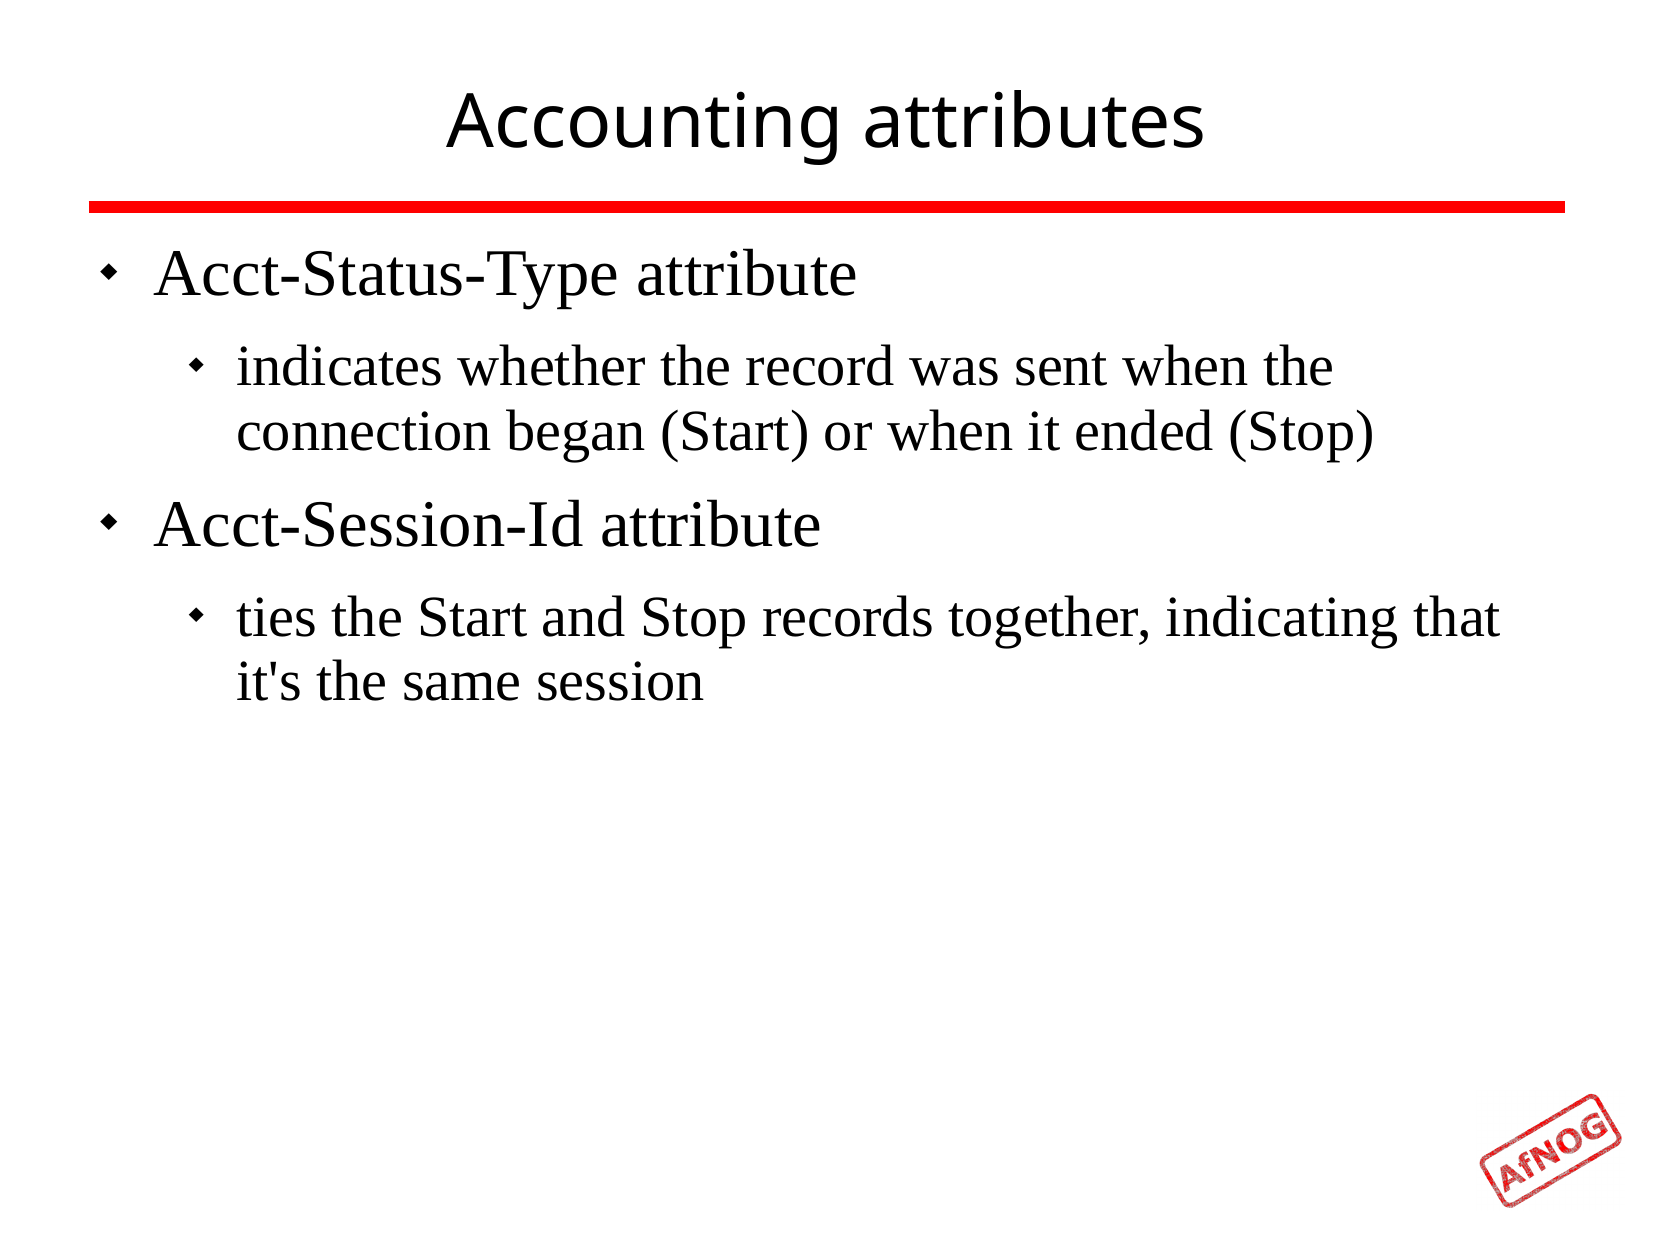

# Accounting attributes
Acct-Status-Type attribute
indicates whether the record was sent when the connection began (Start) or when it ended (Stop)
Acct-Session-Id attribute
ties the Start and Stop records together, indicating that it's the same session